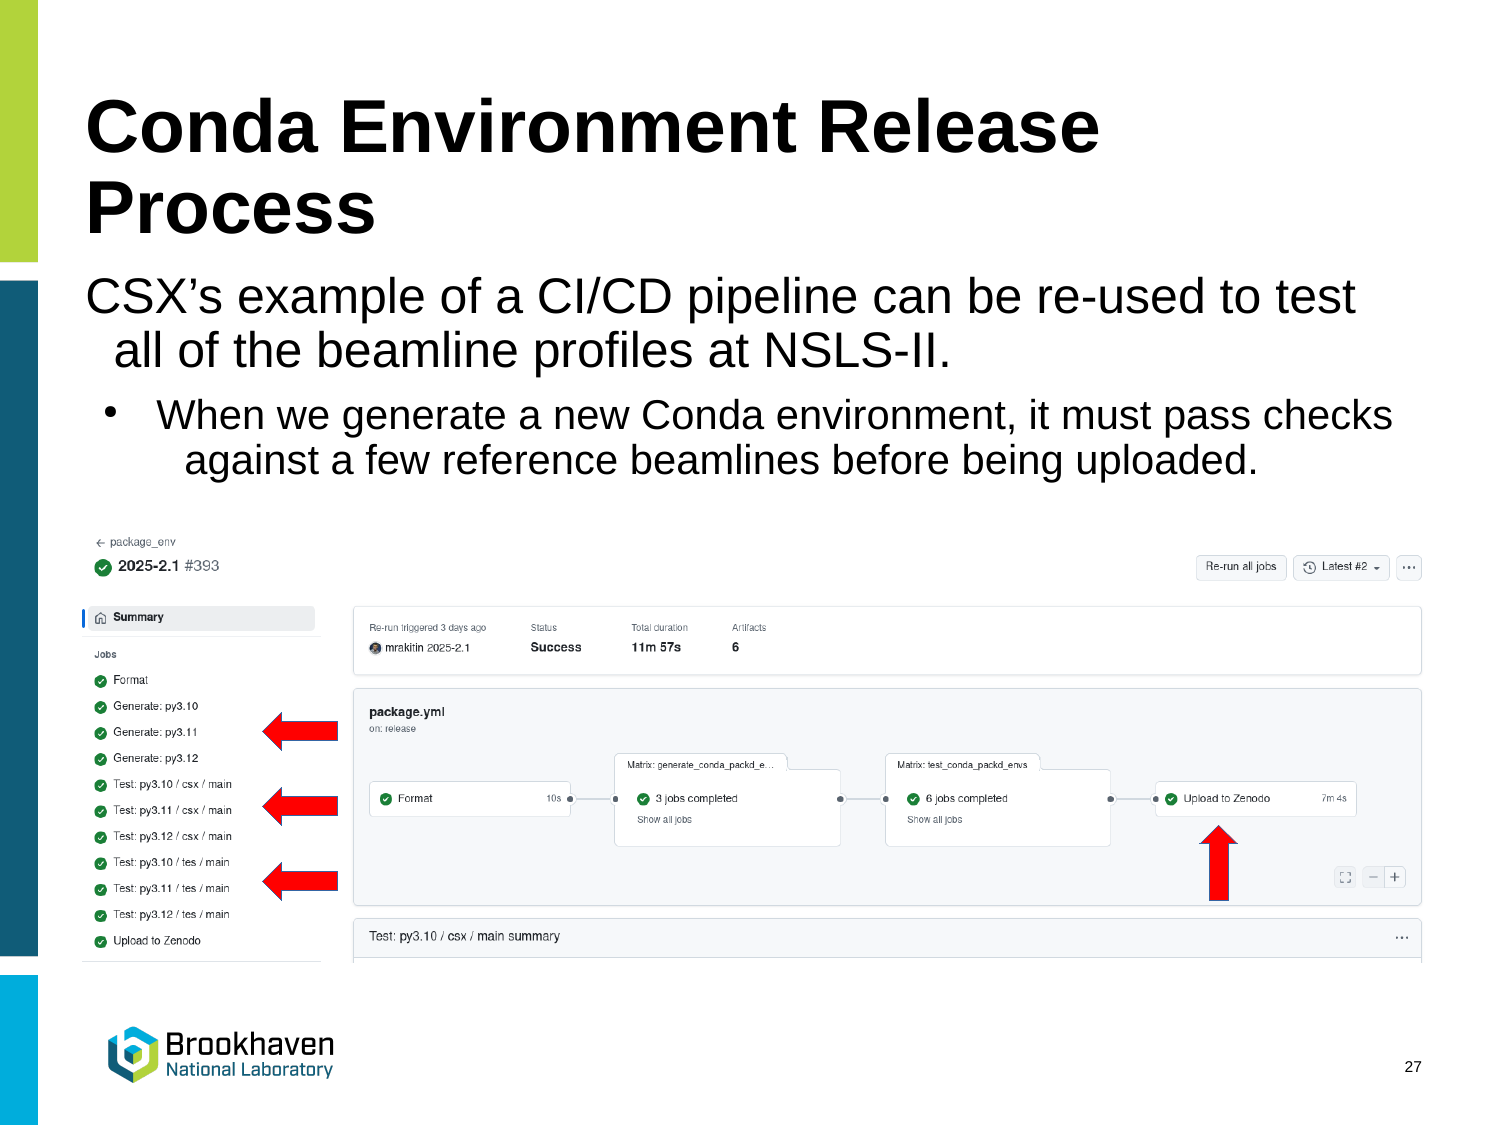

# Conda Environment Release Process
CSX’s example of a CI/CD pipeline can be re-used to test all of the beamline profiles at NSLS-II.
When we generate a new Conda environment, it must pass checks against a few reference beamlines before being uploaded.